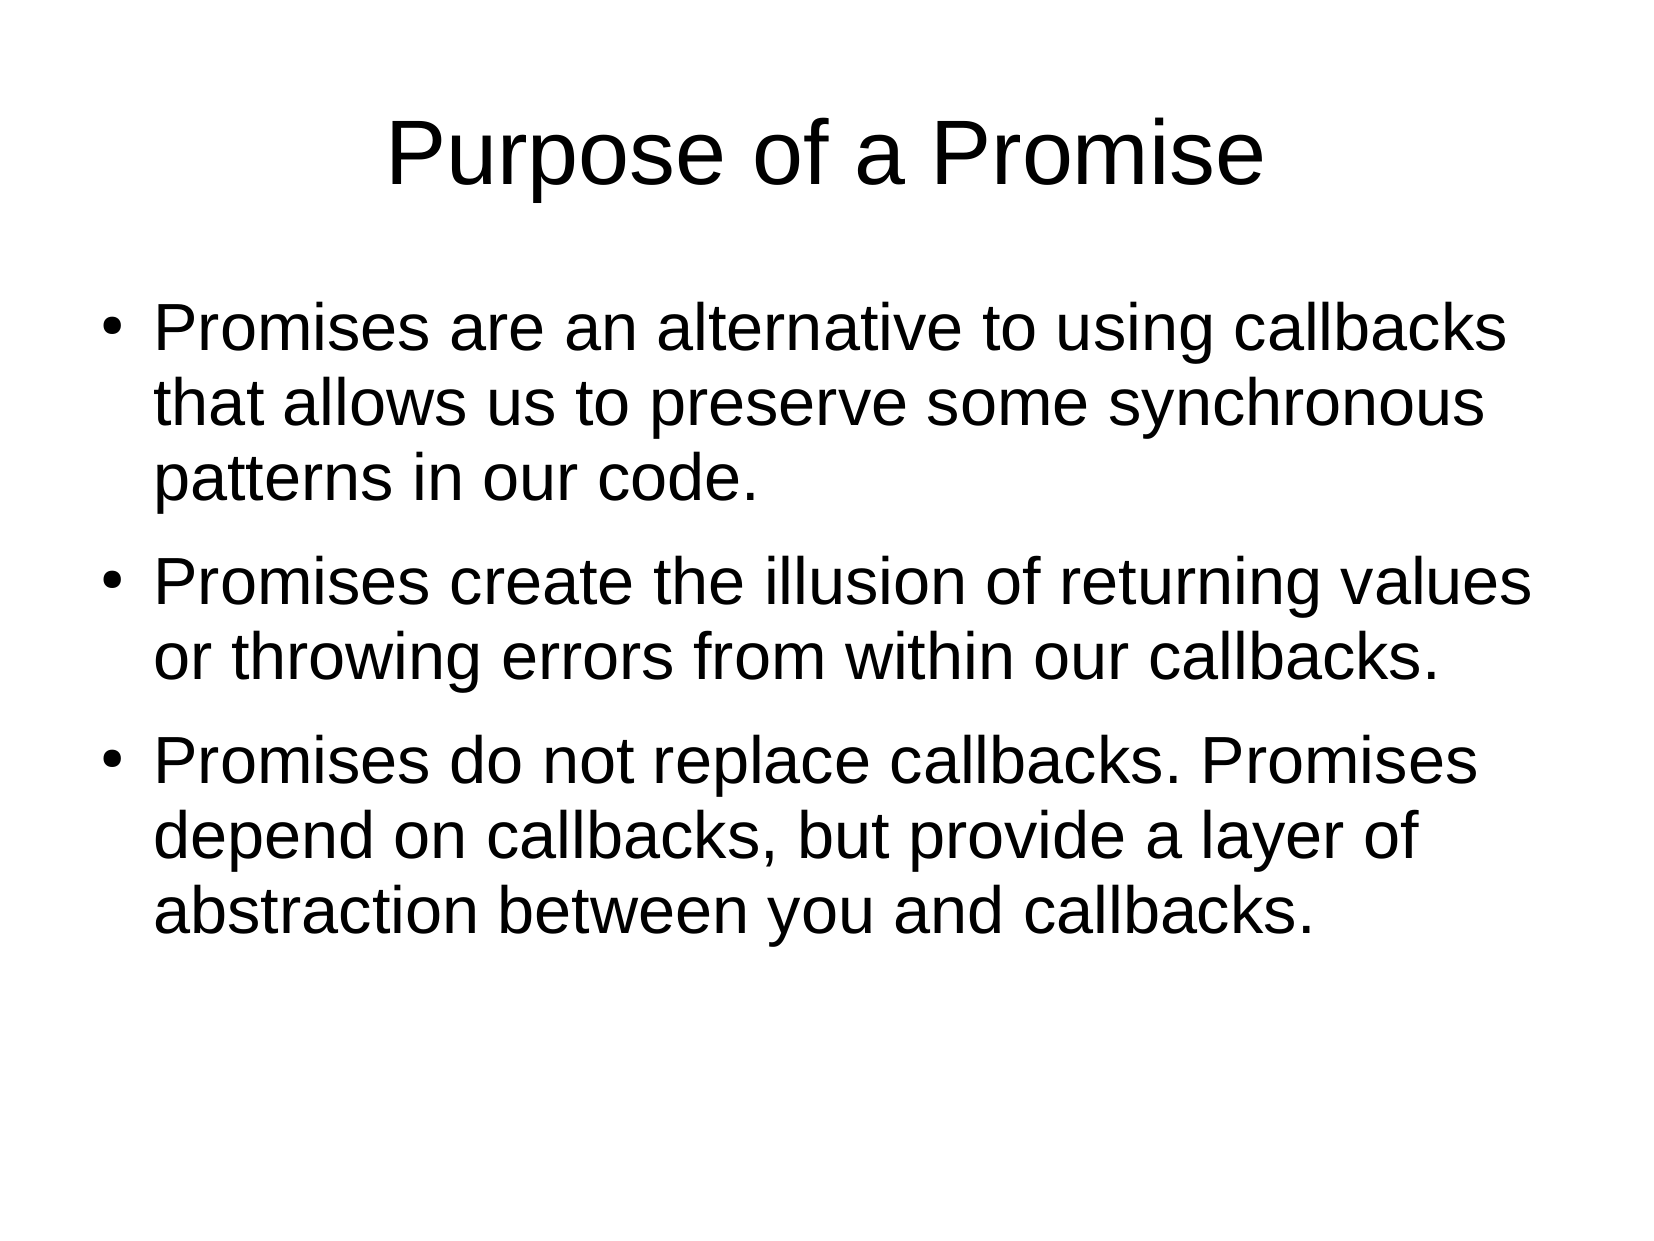

# Purpose of a Promise
Promises are an alternative to using callbacks that allows us to preserve some synchronous patterns in our code.
Promises create the illusion of returning values or throwing errors from within our callbacks.
Promises do not replace callbacks. Promises depend on callbacks, but provide a layer of abstraction between you and callbacks.